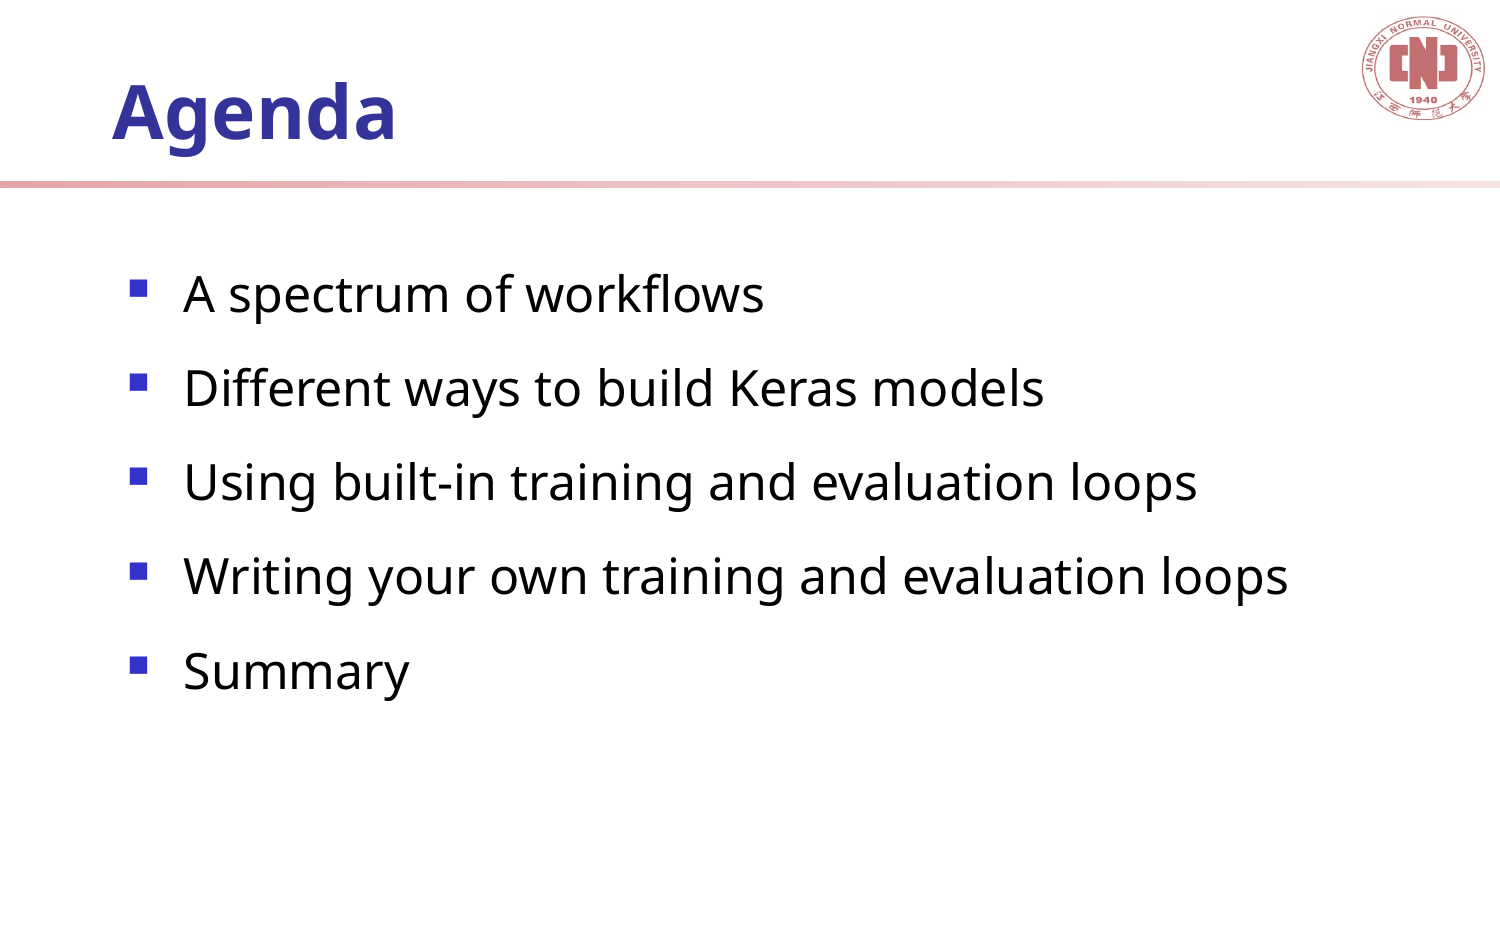

# Agenda
A spectrum of workflows
Different ways to build Keras models
Using built-in training and evaluation loops
Writing your own training and evaluation loops
Summary